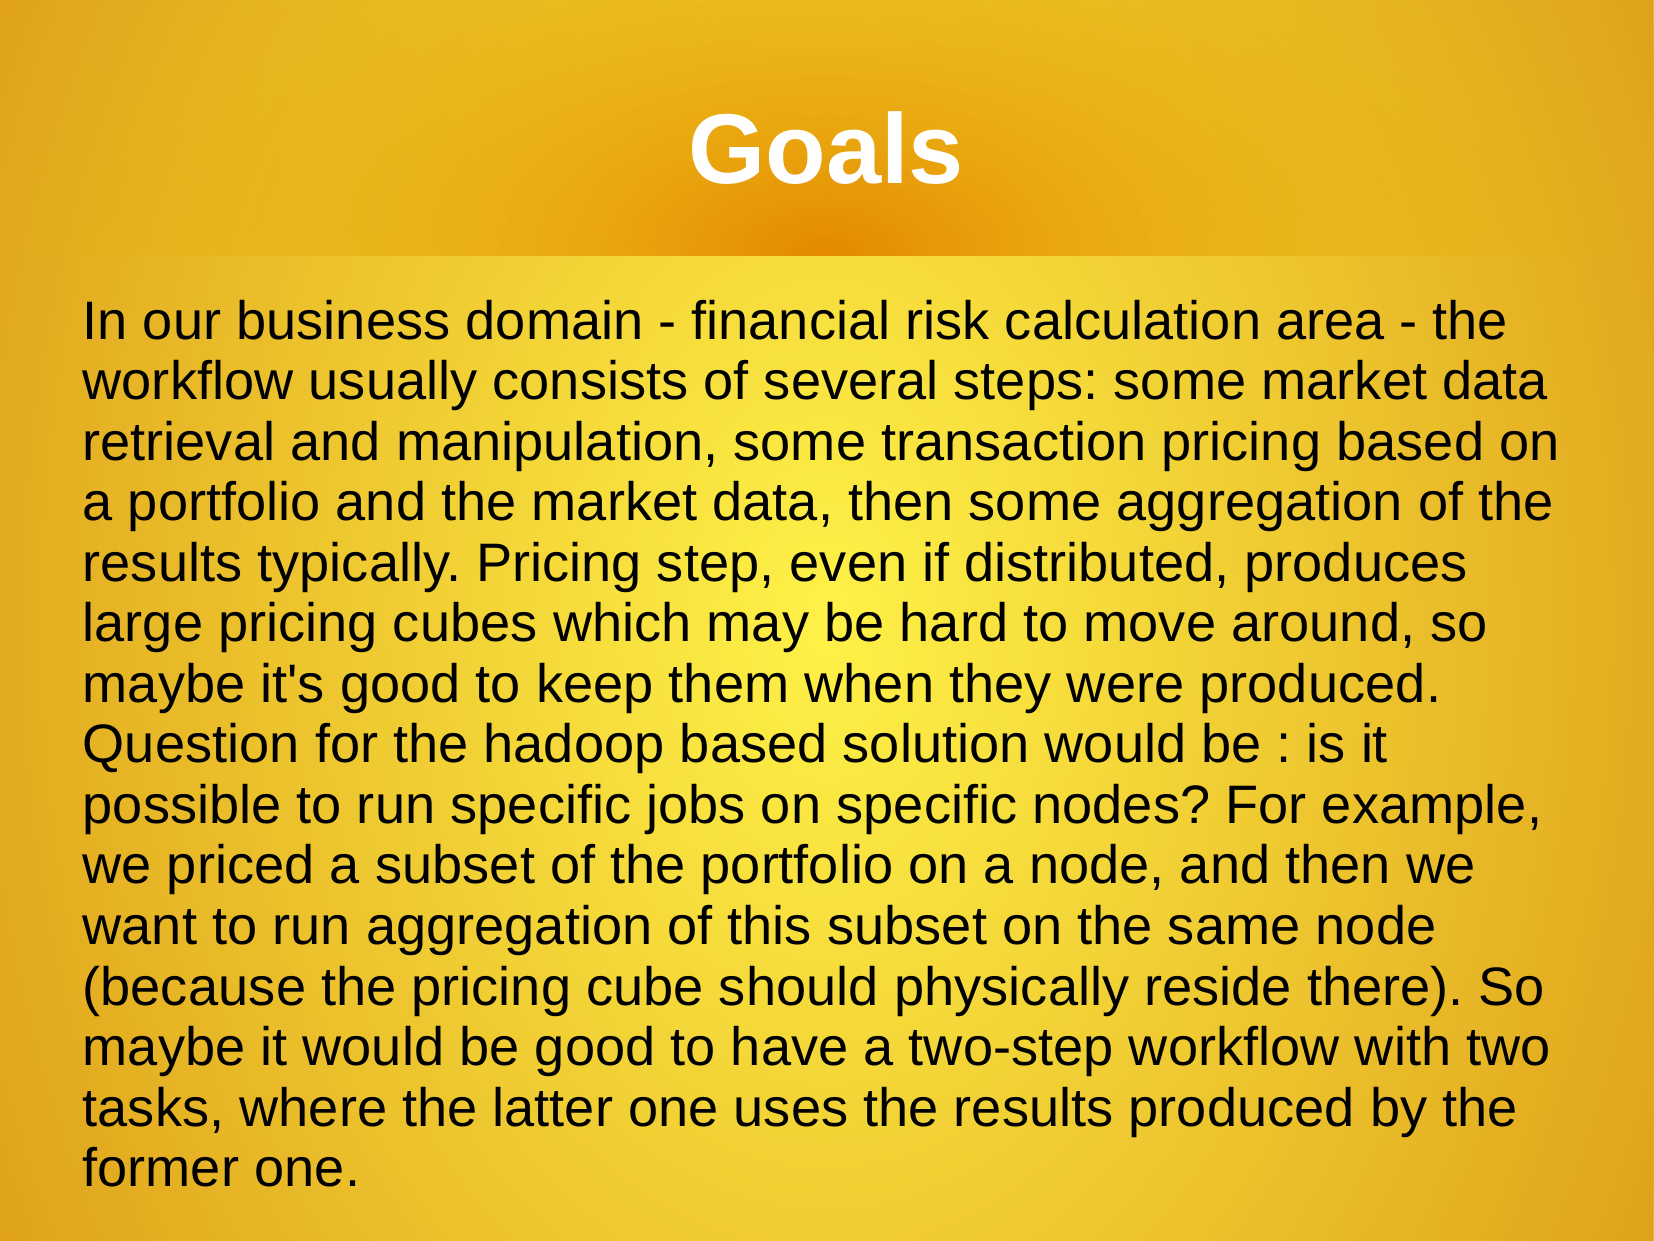

# Goals
In our business domain - financial risk calculation area - the workflow usually consists of several steps: some market data retrieval and manipulation, some transaction pricing based on a portfolio and the market data, then some aggregation of the results typically. Pricing step, even if distributed, produces large pricing cubes which may be hard to move around, so maybe it's good to keep them when they were produced. Question for the hadoop based solution would be : is it possible to run specific jobs on specific nodes? For example, we priced a subset of the portfolio on a node, and then we want to run aggregation of this subset on the same node (because the pricing cube should physically reside there). So maybe it would be good to have a two-step workflow with two tasks, where the latter one uses the results produced by the former one.